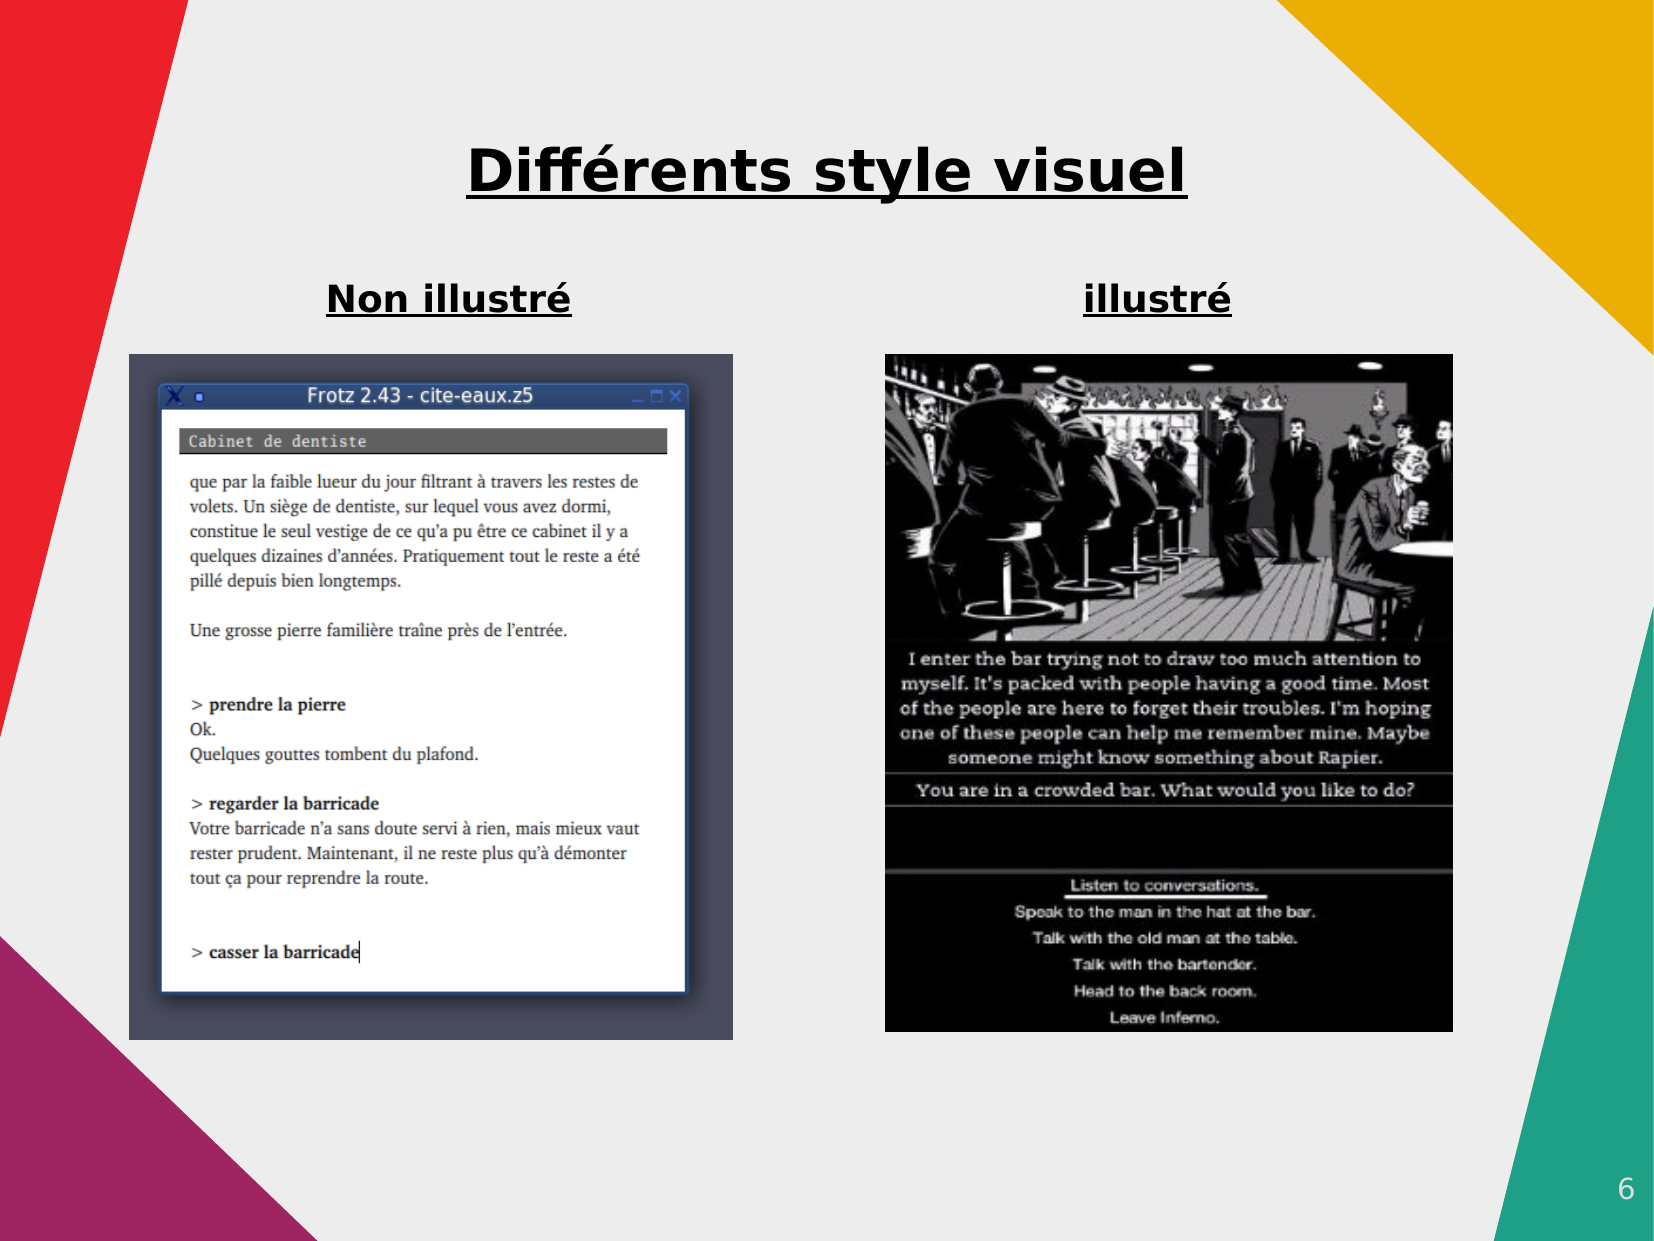

# Différents style visuel
Non illustré
illustré
6